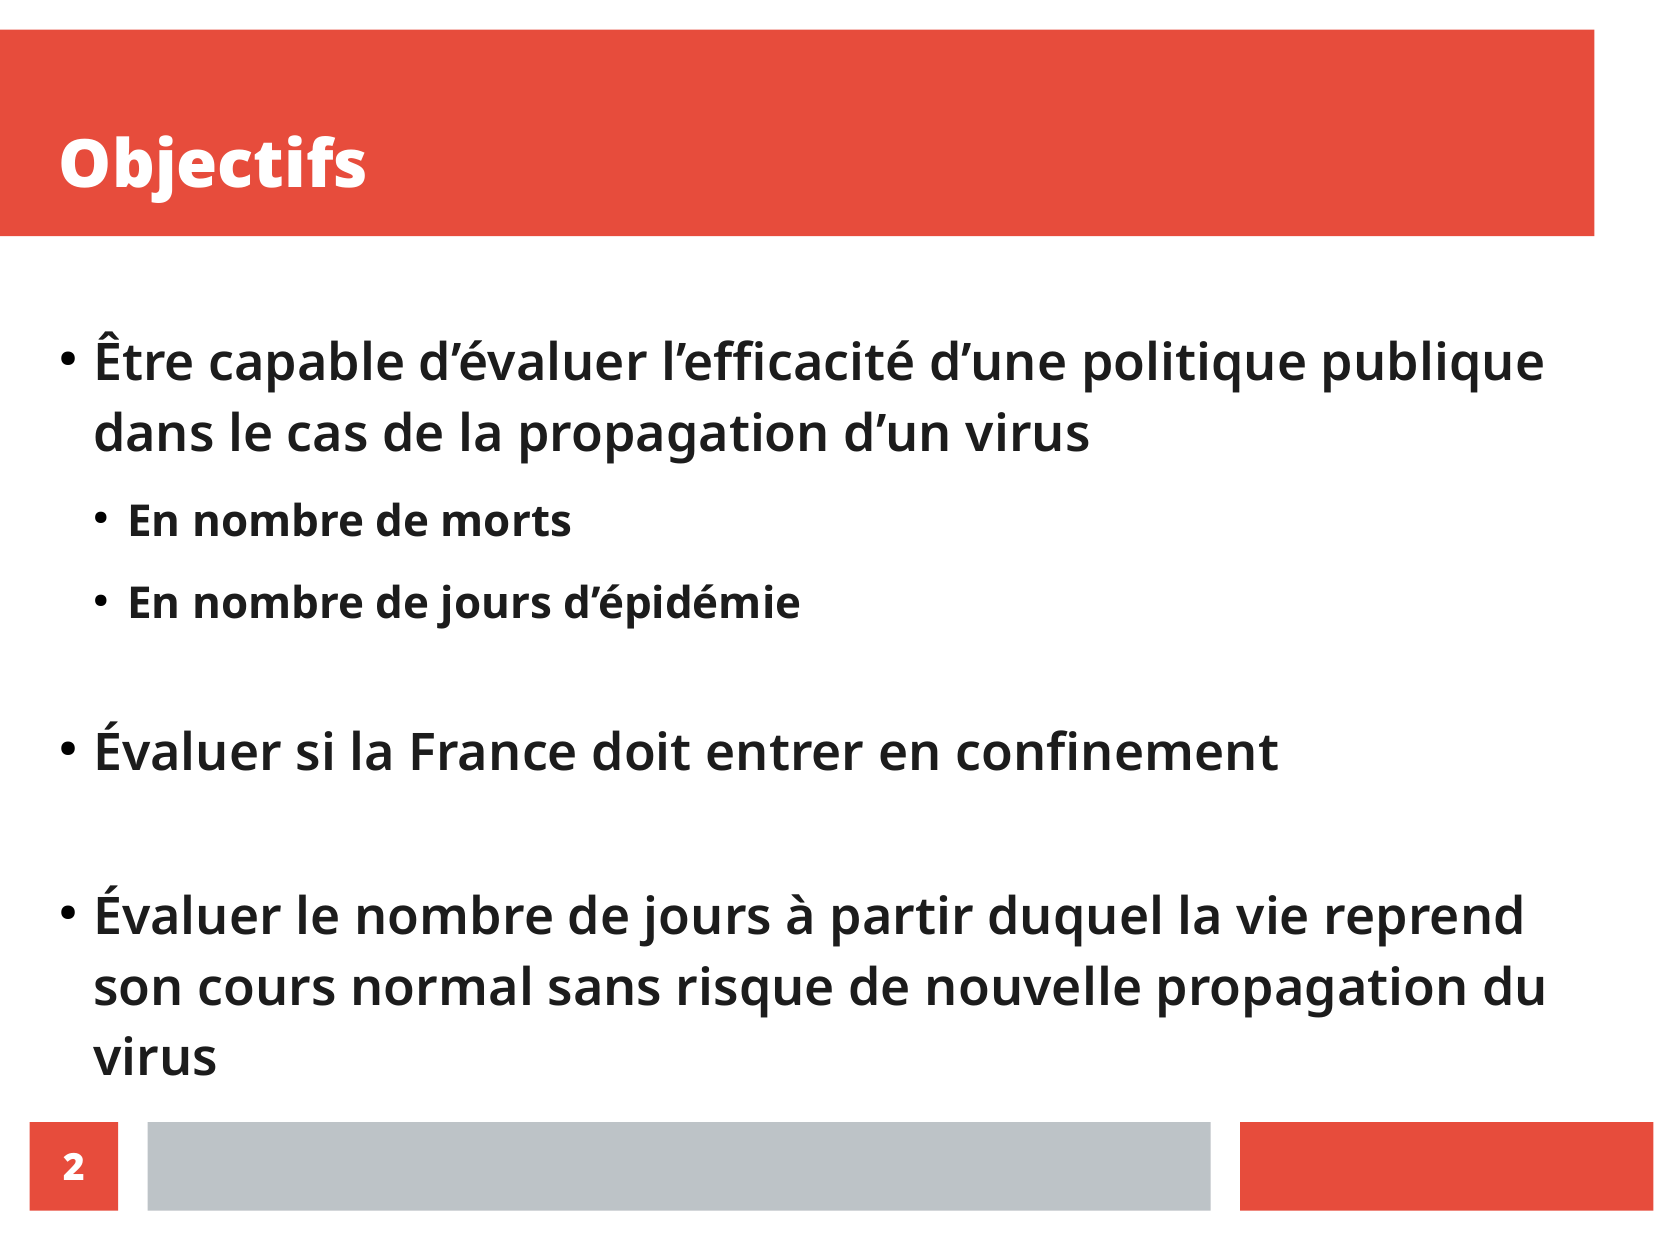

# Objectifs
Être capable d’évaluer l’efficacité d’une politique publique dans le cas de la propagation d’un virus
En nombre de morts
En nombre de jours d’épidémie
Évaluer si la France doit entrer en confinement
Évaluer le nombre de jours à partir duquel la vie reprend son cours normal sans risque de nouvelle propagation du virus
2